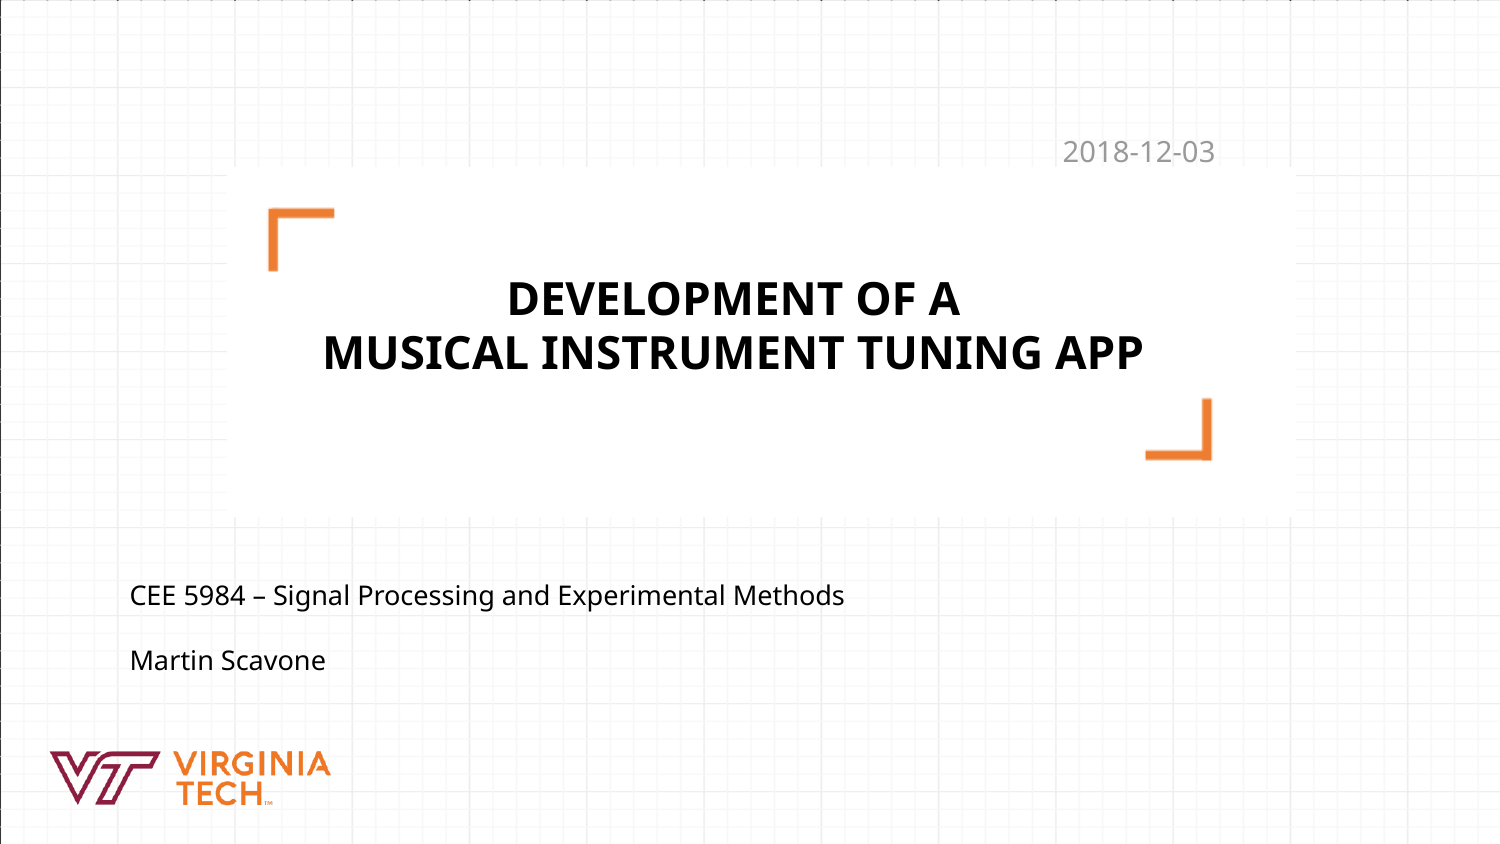

2018-12-03
 DEVELOPMENT OF A
MUSICAL INSTRUMENT TUNING APP
CEE 5984 – Signal Processing and Experimental Methods
Martin Scavone